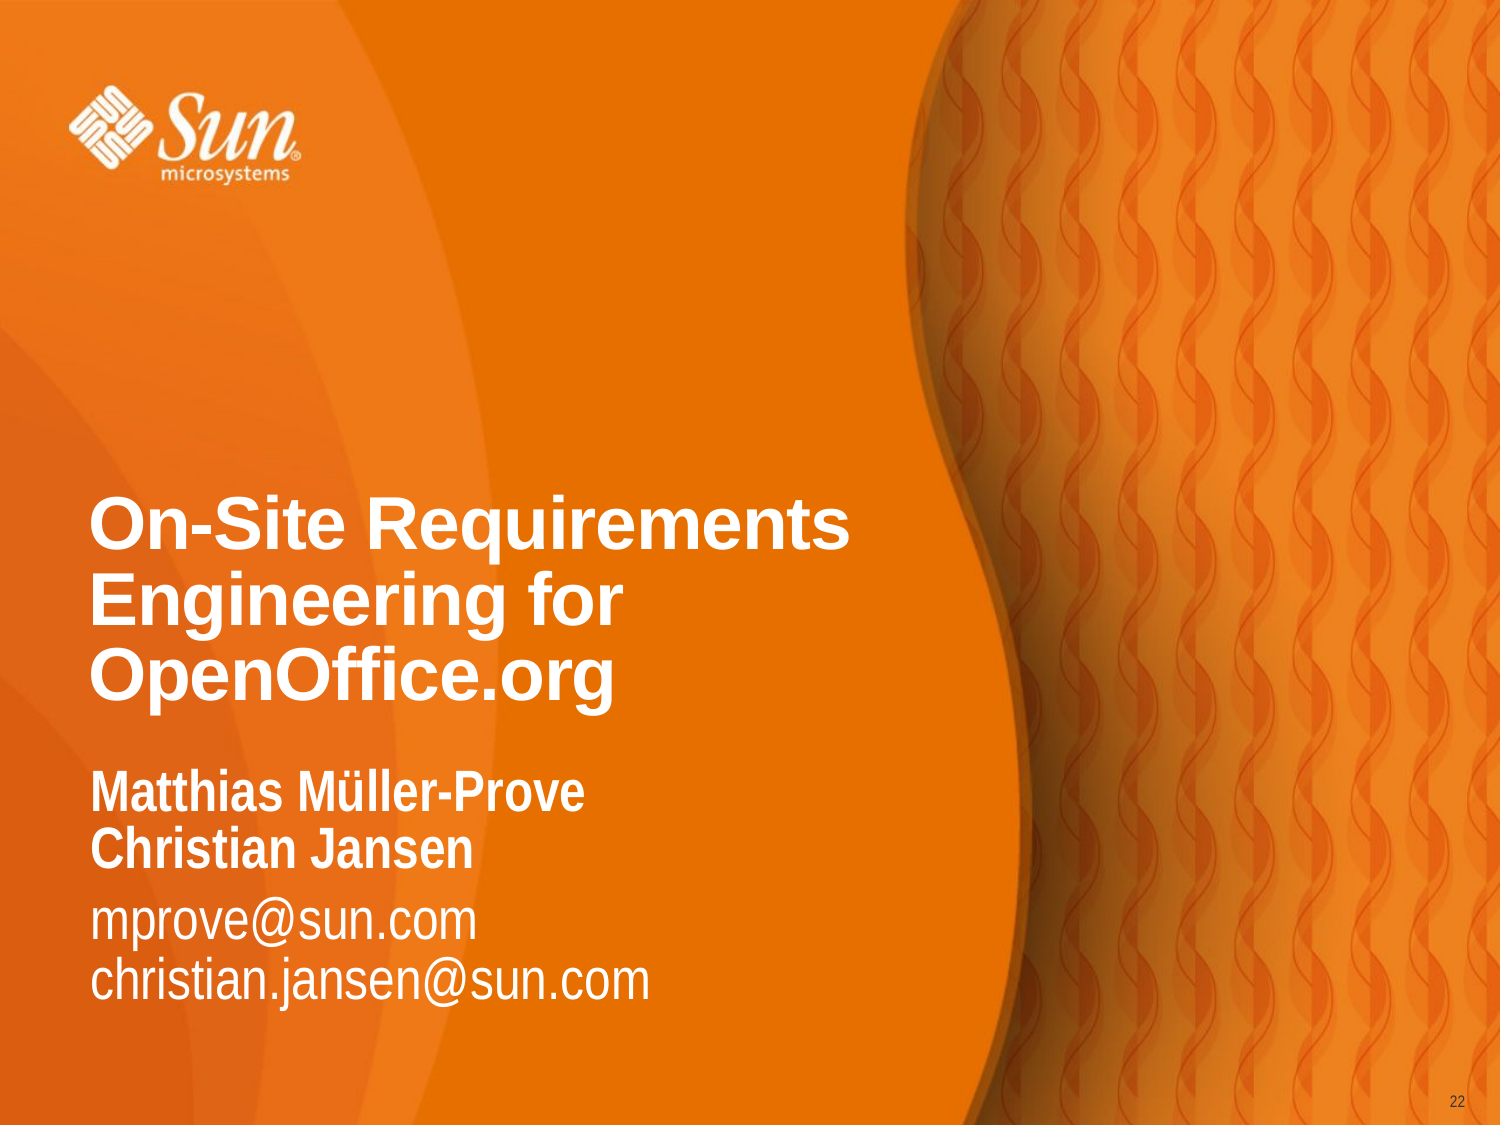

# On-Site Requirements Engineering for OpenOffice.org
Matthias Müller-Prove
Christian Jansen
mprove@sun.com
christian.jansen@sun.com